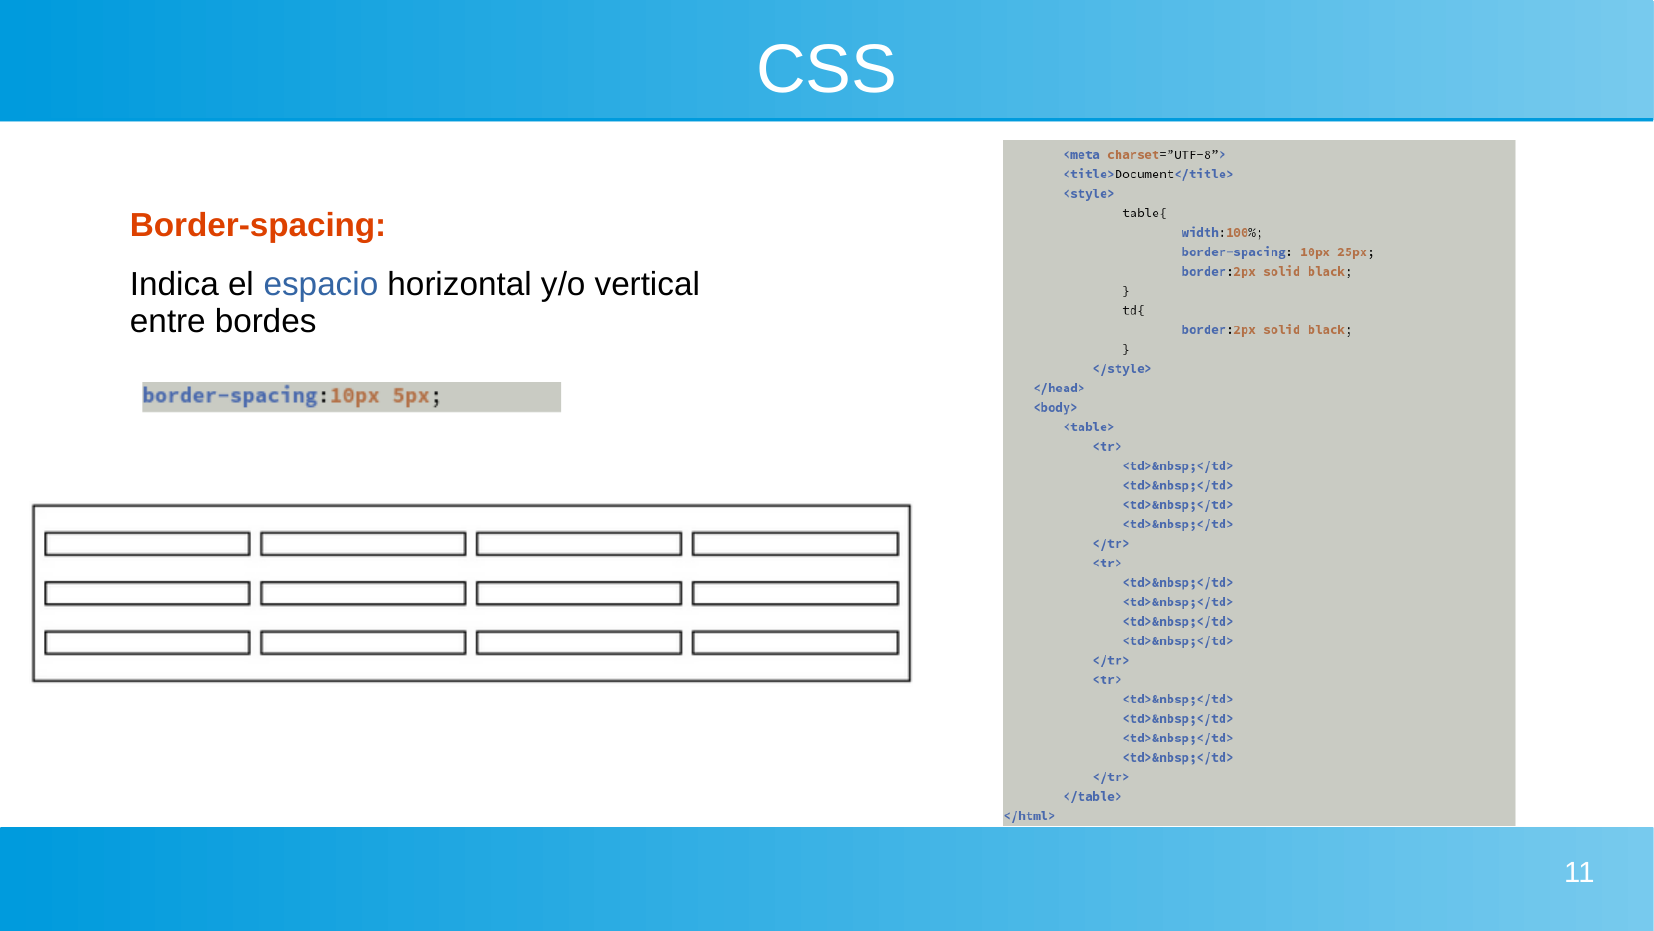

# CSS
Border-spacing:
Indica el espacio horizontal y/o vertical entre bordes
11